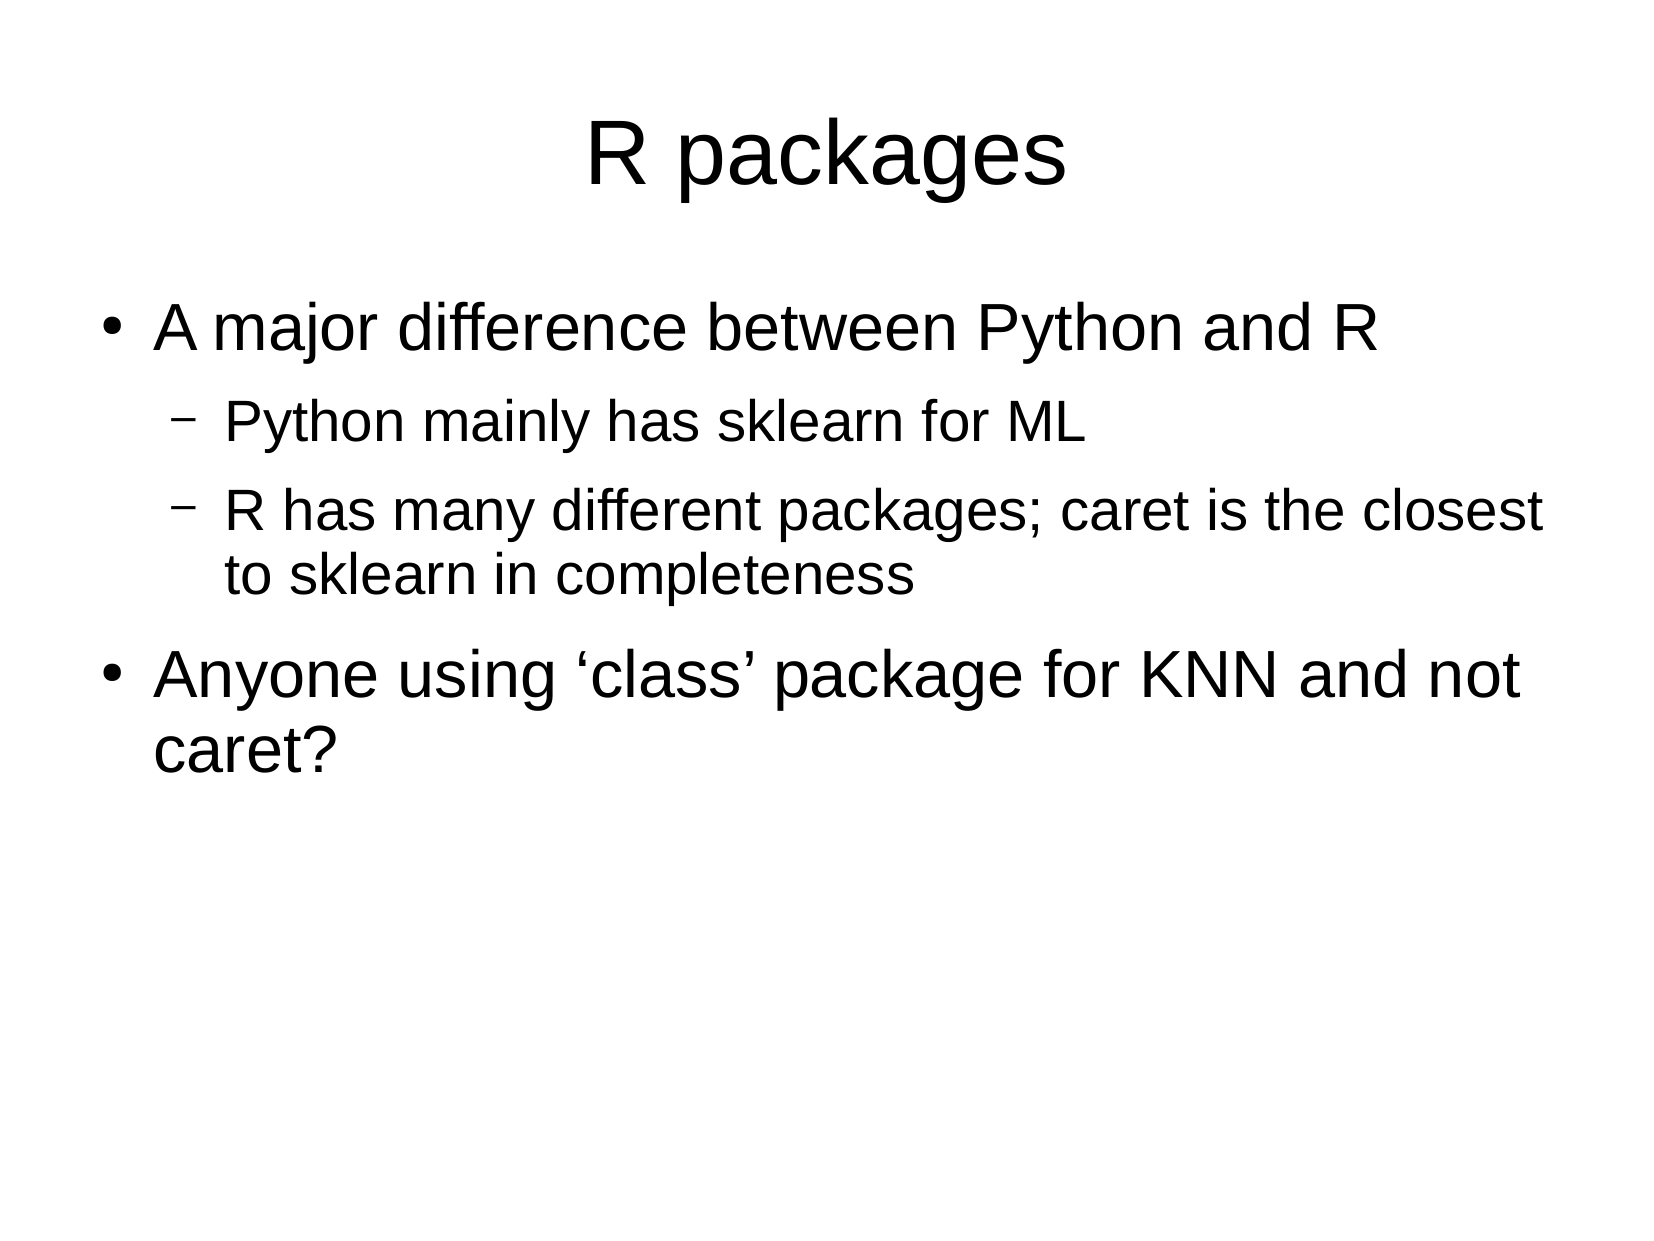

# R packages
A major difference between Python and R
Python mainly has sklearn for ML
R has many different packages; caret is the closest to sklearn in completeness
Anyone using ‘class’ package for KNN and not caret?